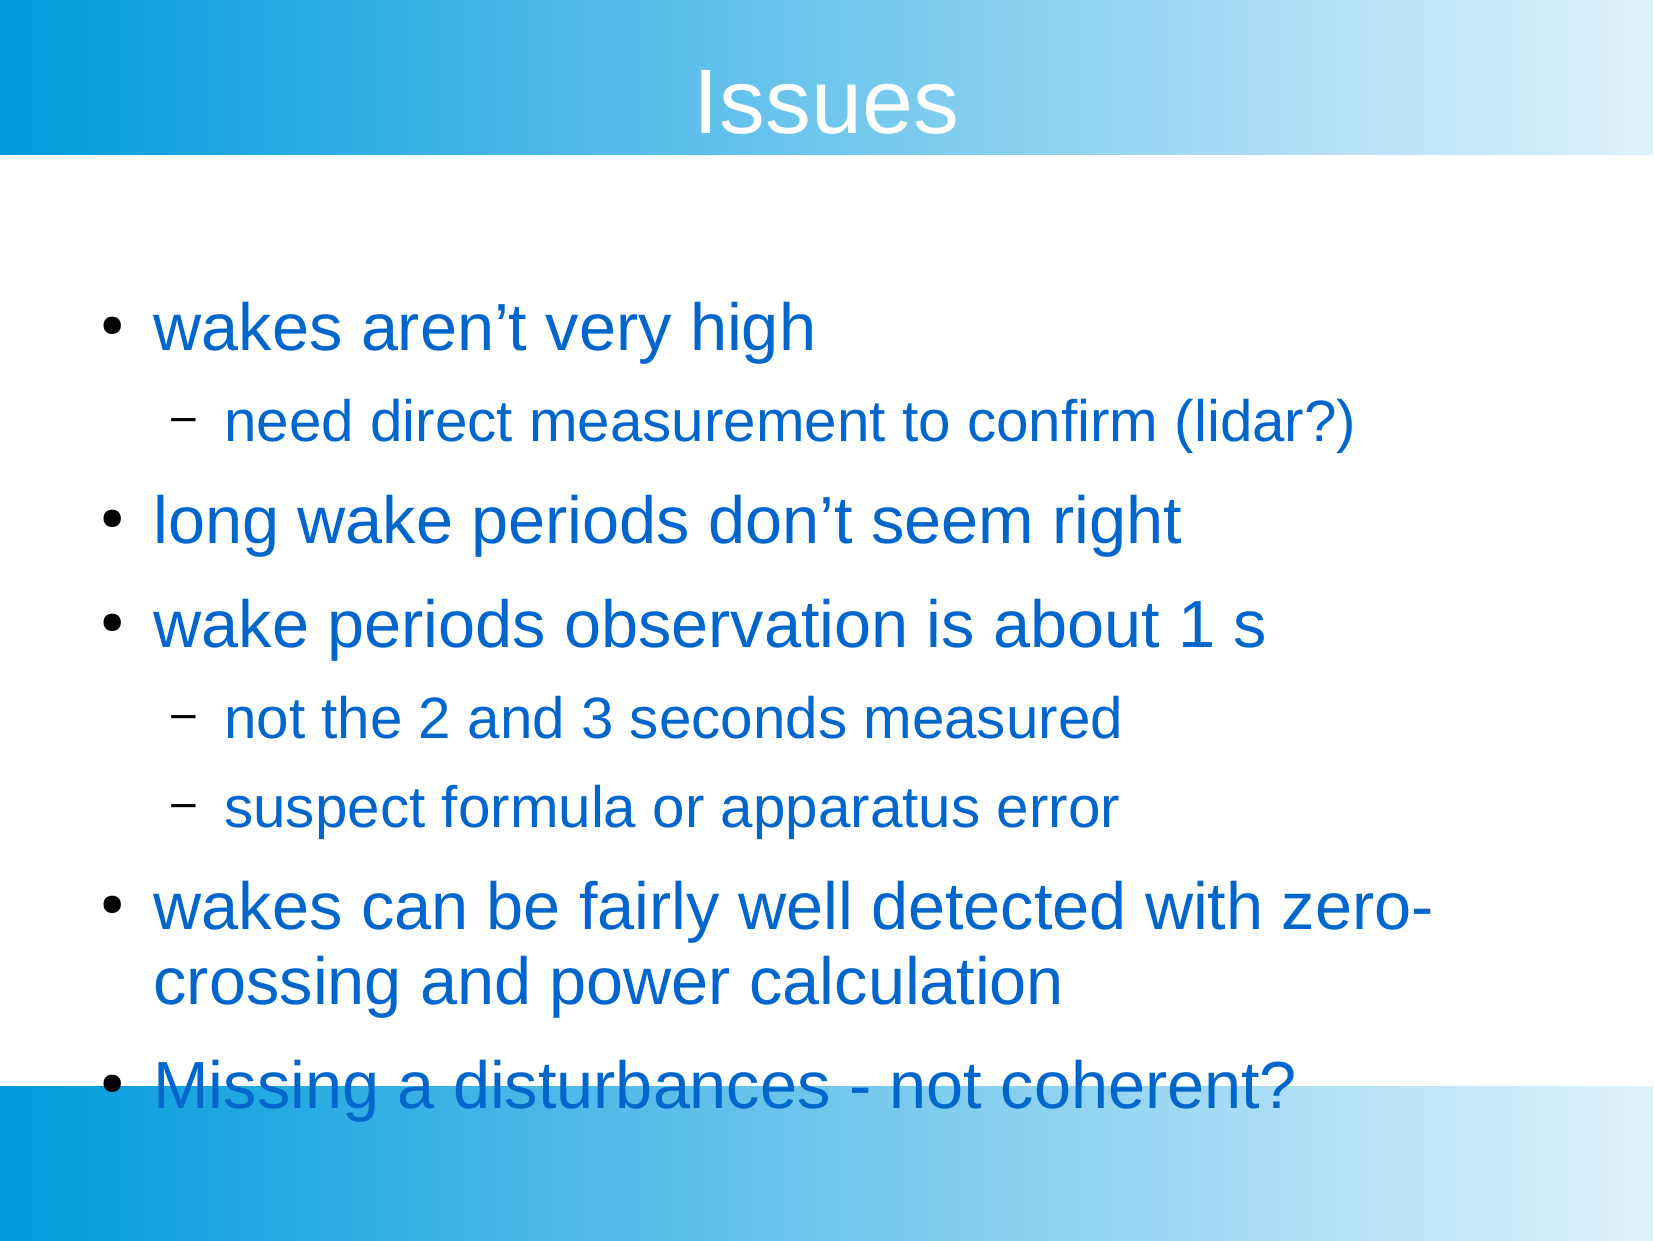

# Issues
wakes aren’t very high
need direct measurement to confirm (lidar?)
long wake periods don’t seem right
wake periods observation is about 1 s
not the 2 and 3 seconds measured
suspect formula or apparatus error
wakes can be fairly well detected with zero-crossing and power calculation
Missing a disturbances - not coherent?